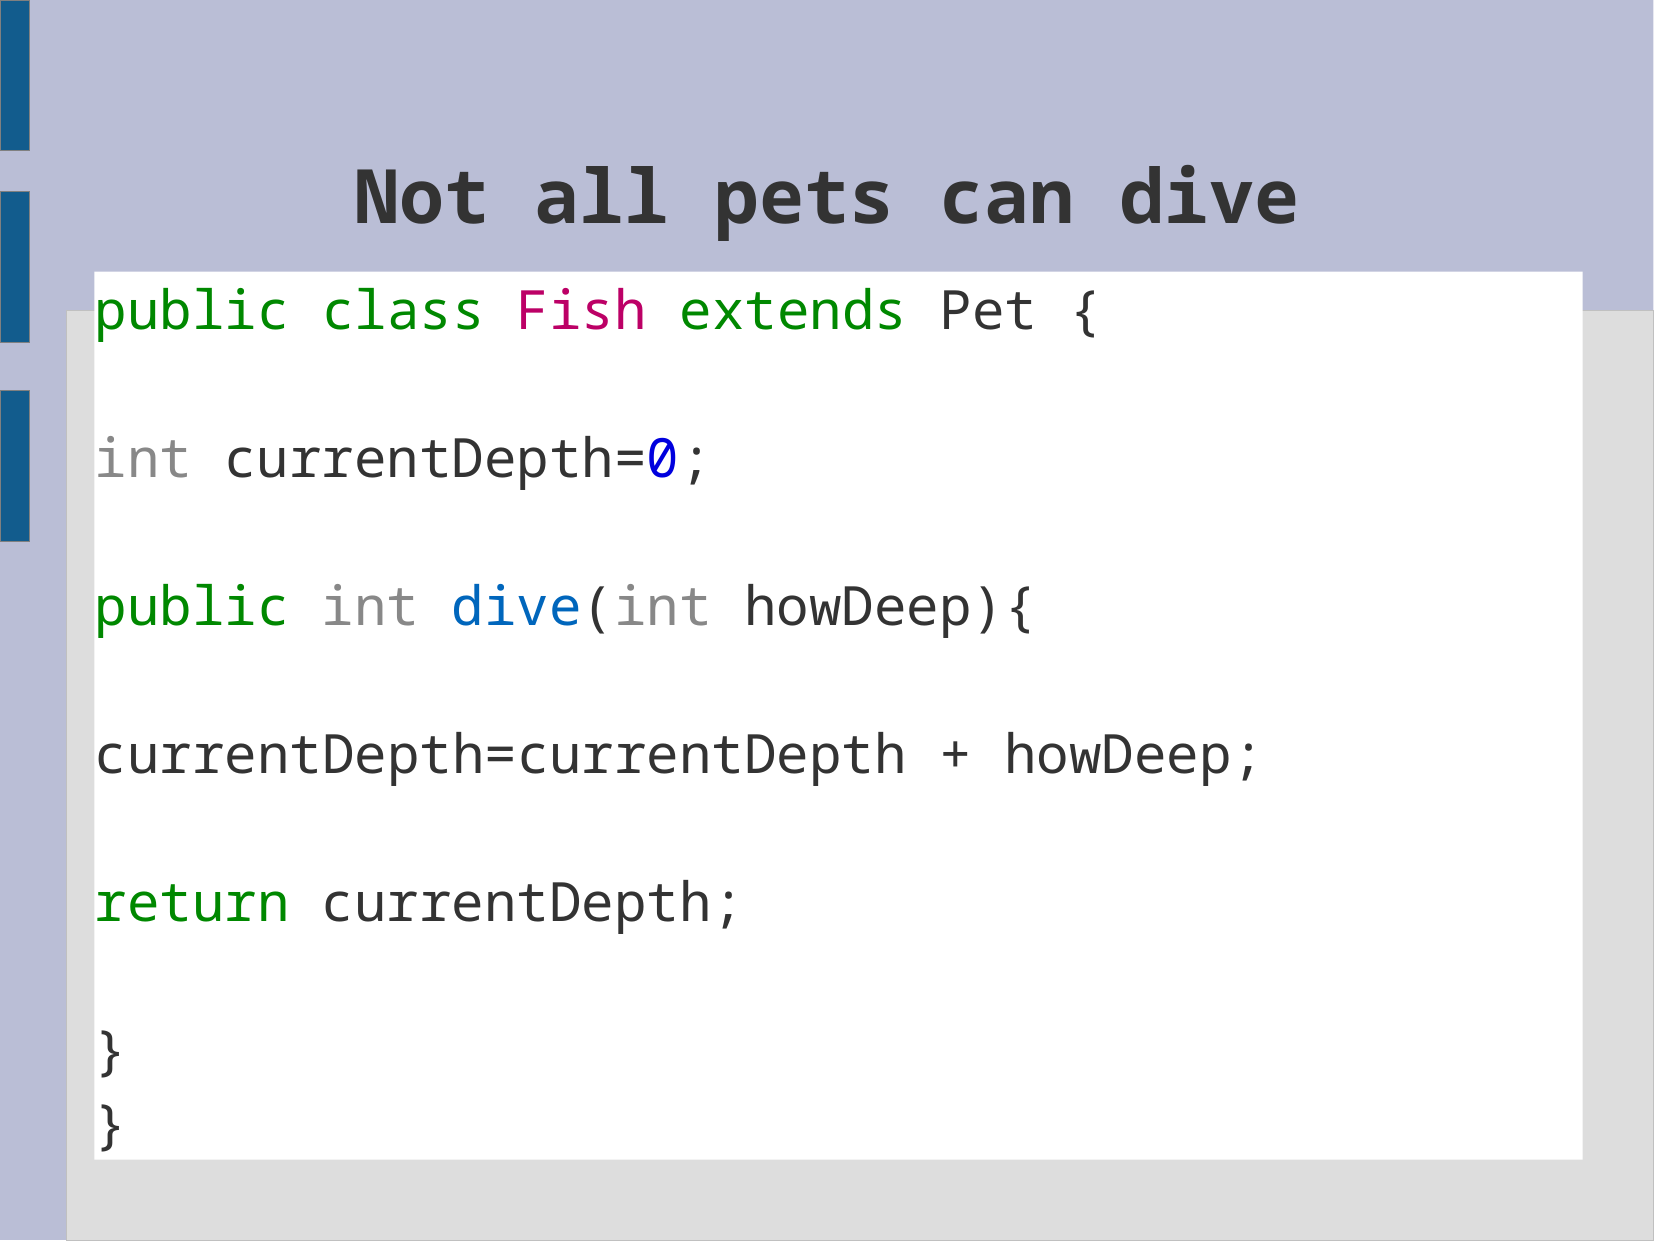

# Not all pets can dive
public class Fish extends Pet {
int currentDepth=0;
public int dive(int howDeep){
currentDepth=currentDepth + howDeep;
return currentDepth;
}
}